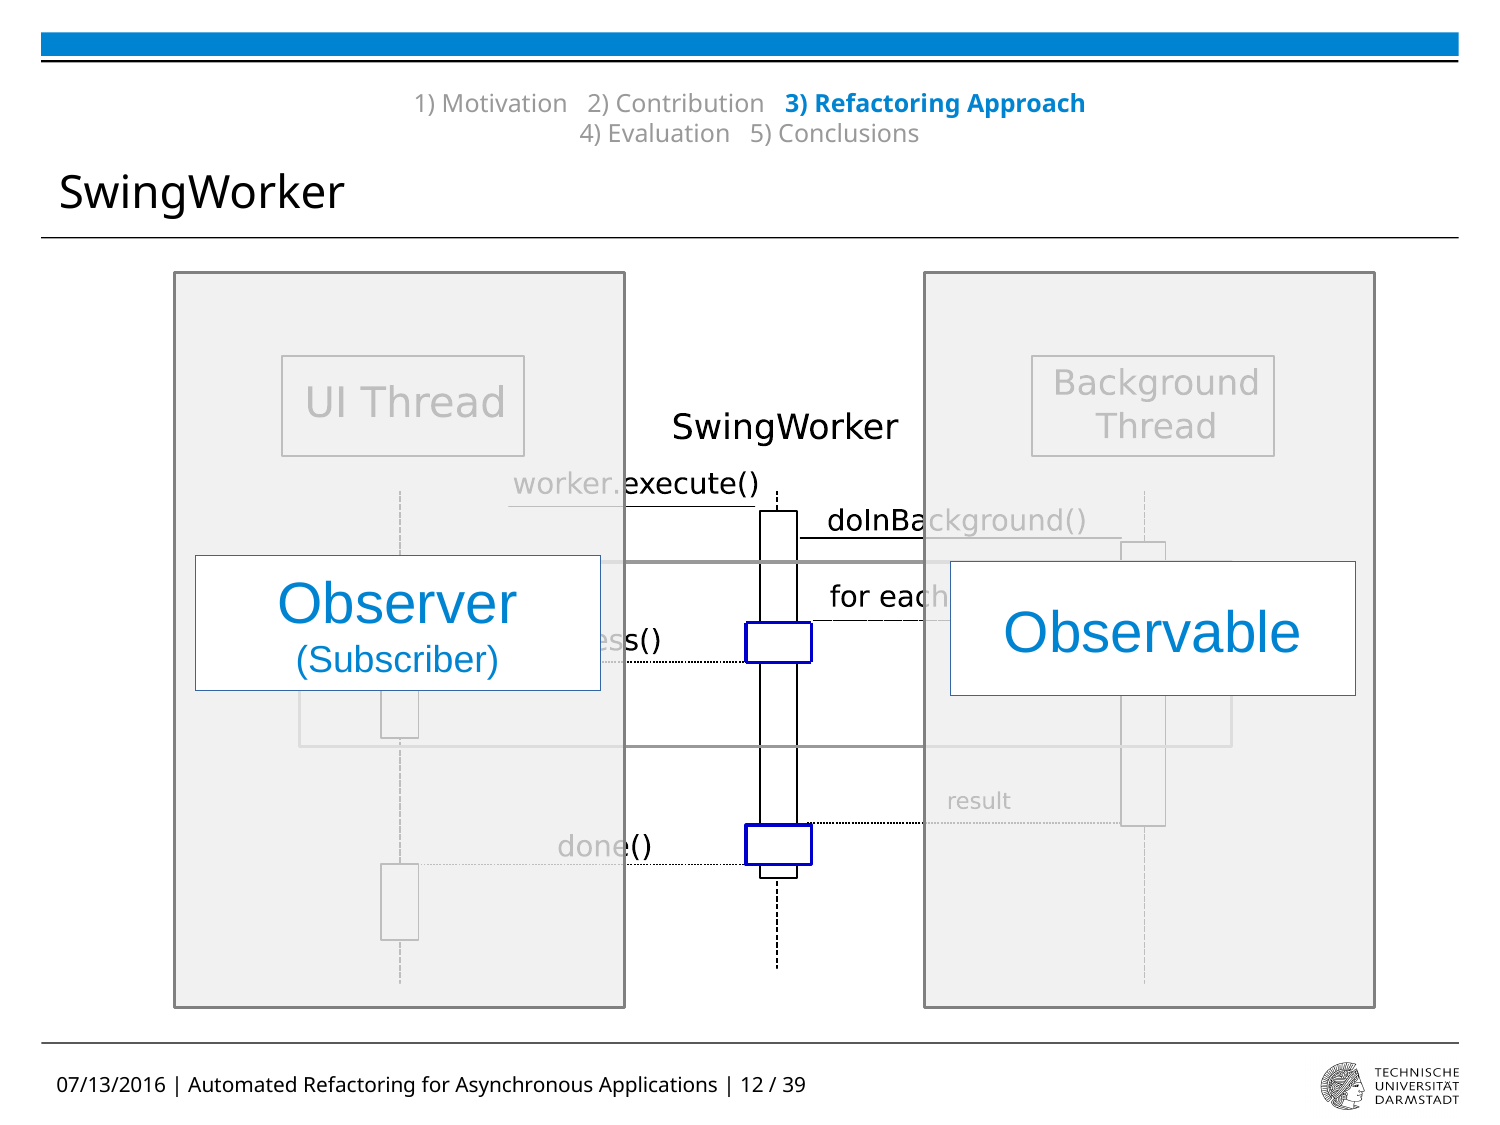

SwingWorker
1) Motivation 2) Contribution 3) Refactoring Approach
4) Evaluation 5) Conclusions
Observer
(Subscriber)
Observable